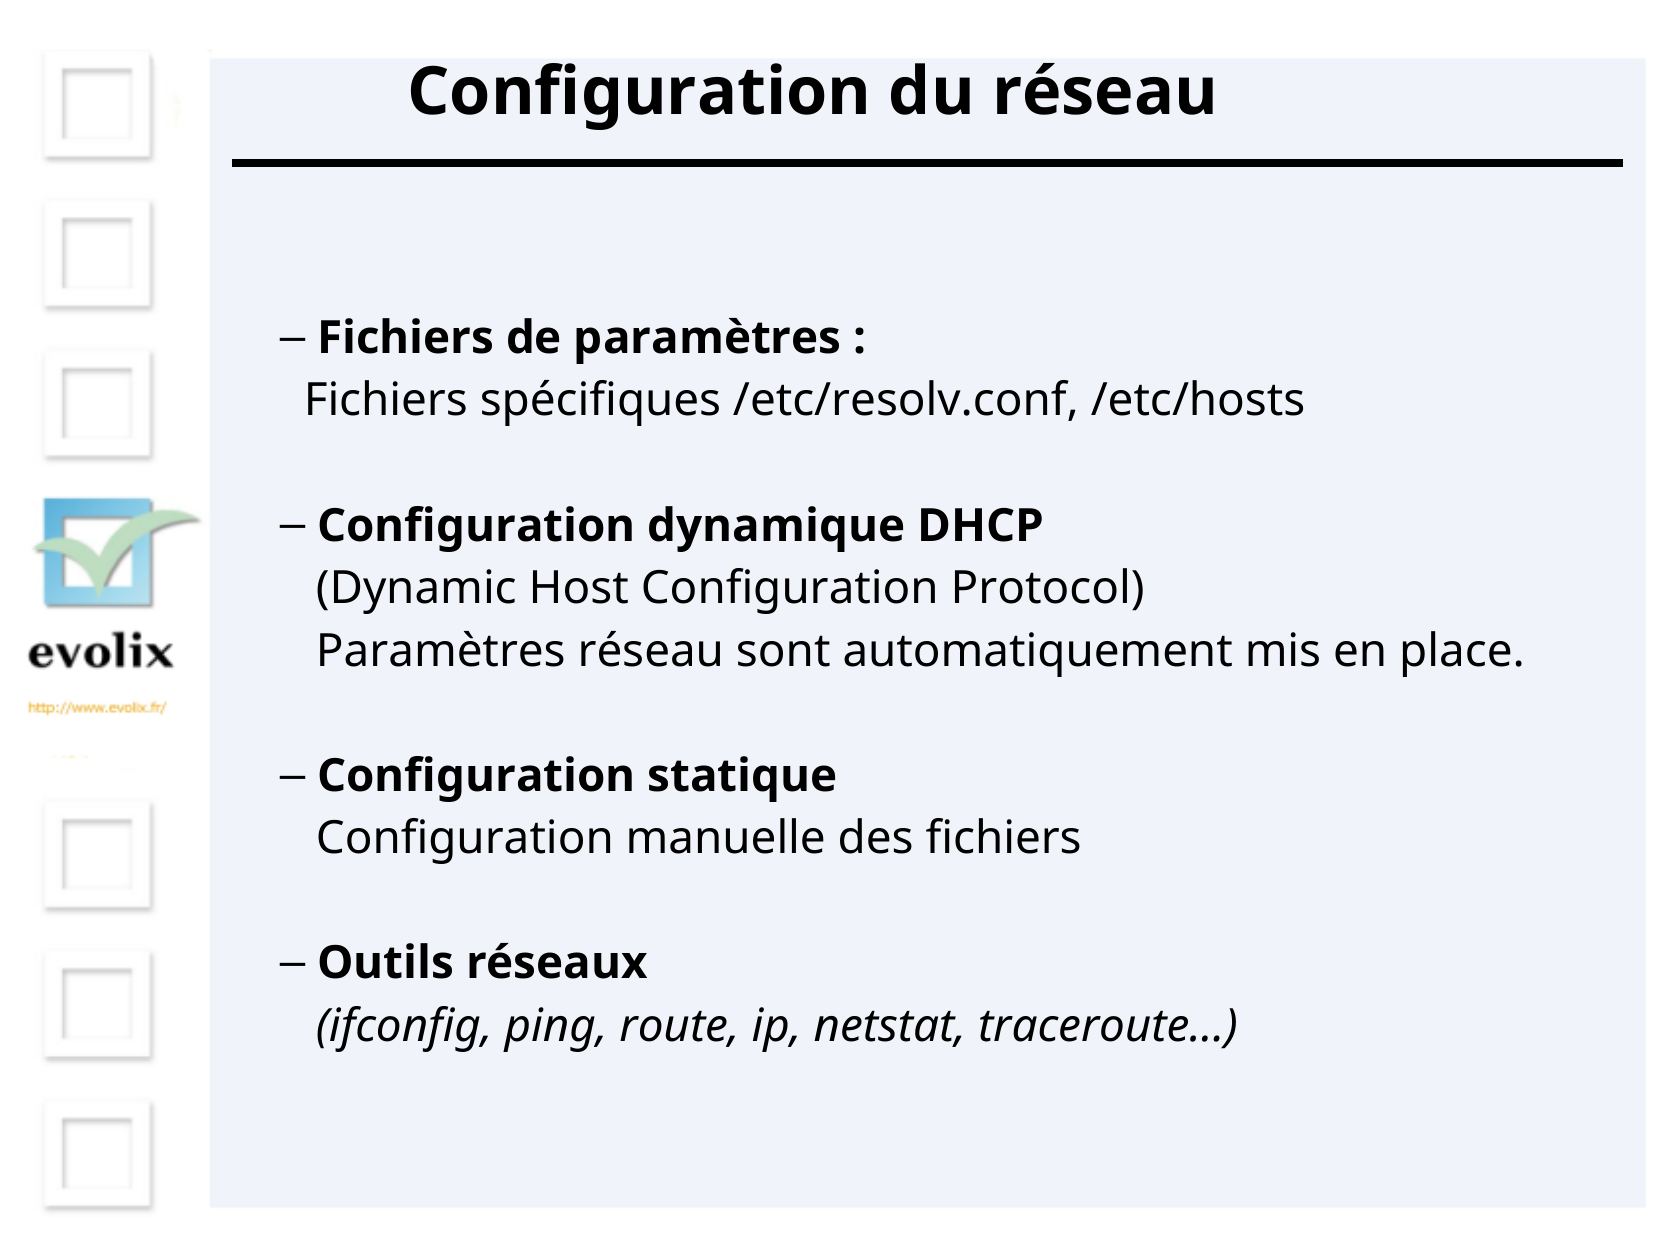

# Configuration du réseau
 Fichiers de paramètres :
 Fichiers spécifiques /etc/resolv.conf, /etc/hosts
 Configuration dynamique DHCP
 (Dynamic Host Configuration Protocol)
 Paramètres réseau sont automatiquement mis en place.
 Configuration statique
 Configuration manuelle des fichiers
 Outils réseaux
 (ifconfig, ping, route, ip, netstat, traceroute...)